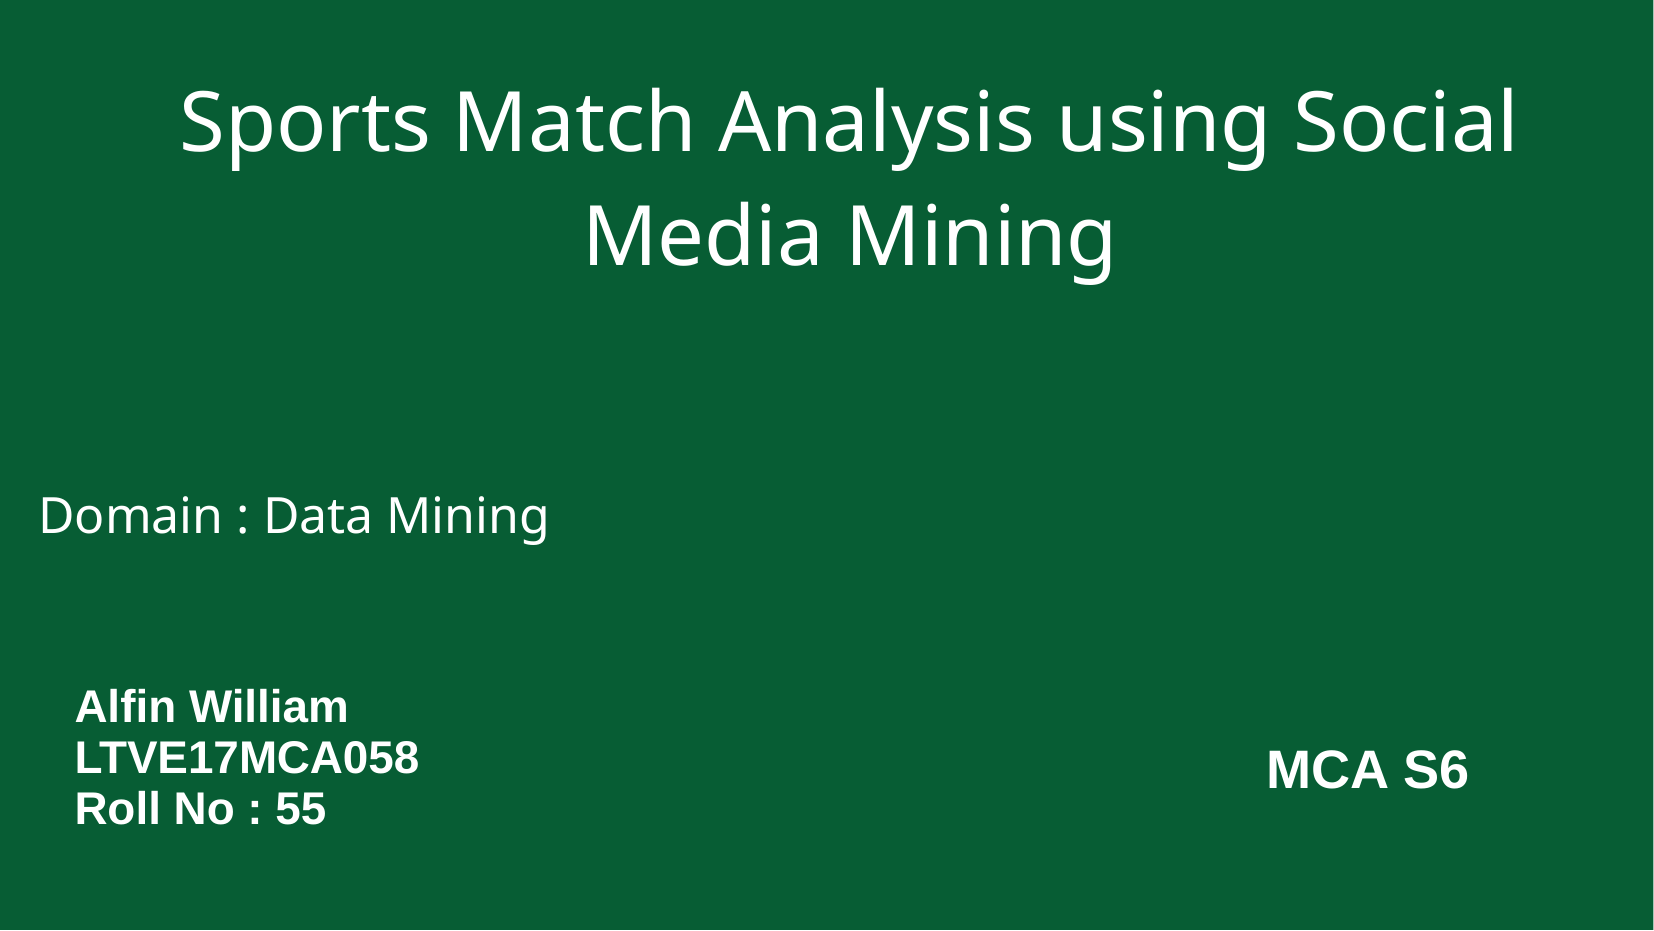

# Sports Match Analysis using Social Media Mining
Domain : Data Mining
Alfin William
LTVE17MCA058
Roll No : 55
MCA S6